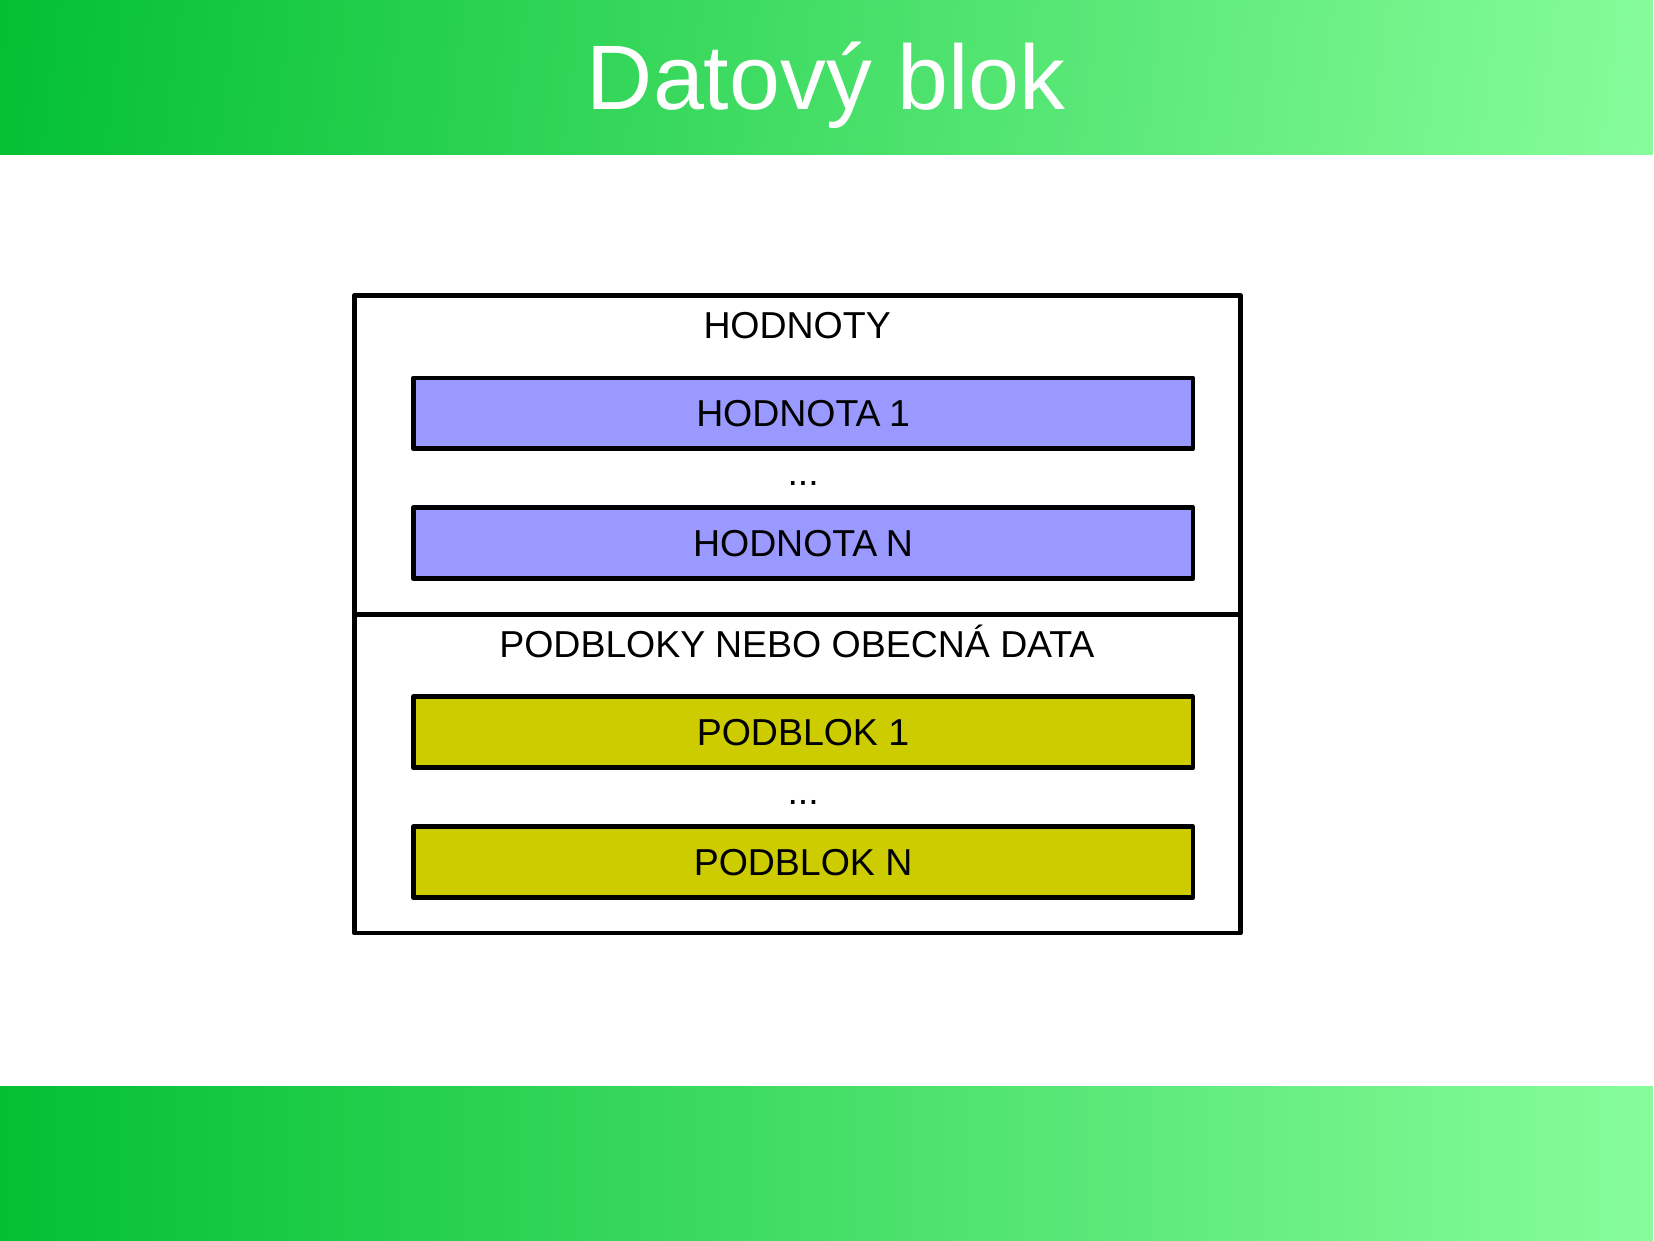

# Datový blok
HODNOTY
HODNOTA 1
...
HODNOTA N
PODBLOKY NEBO OBECNÁ DATA
PODBLOK 1
...
PODBLOK N